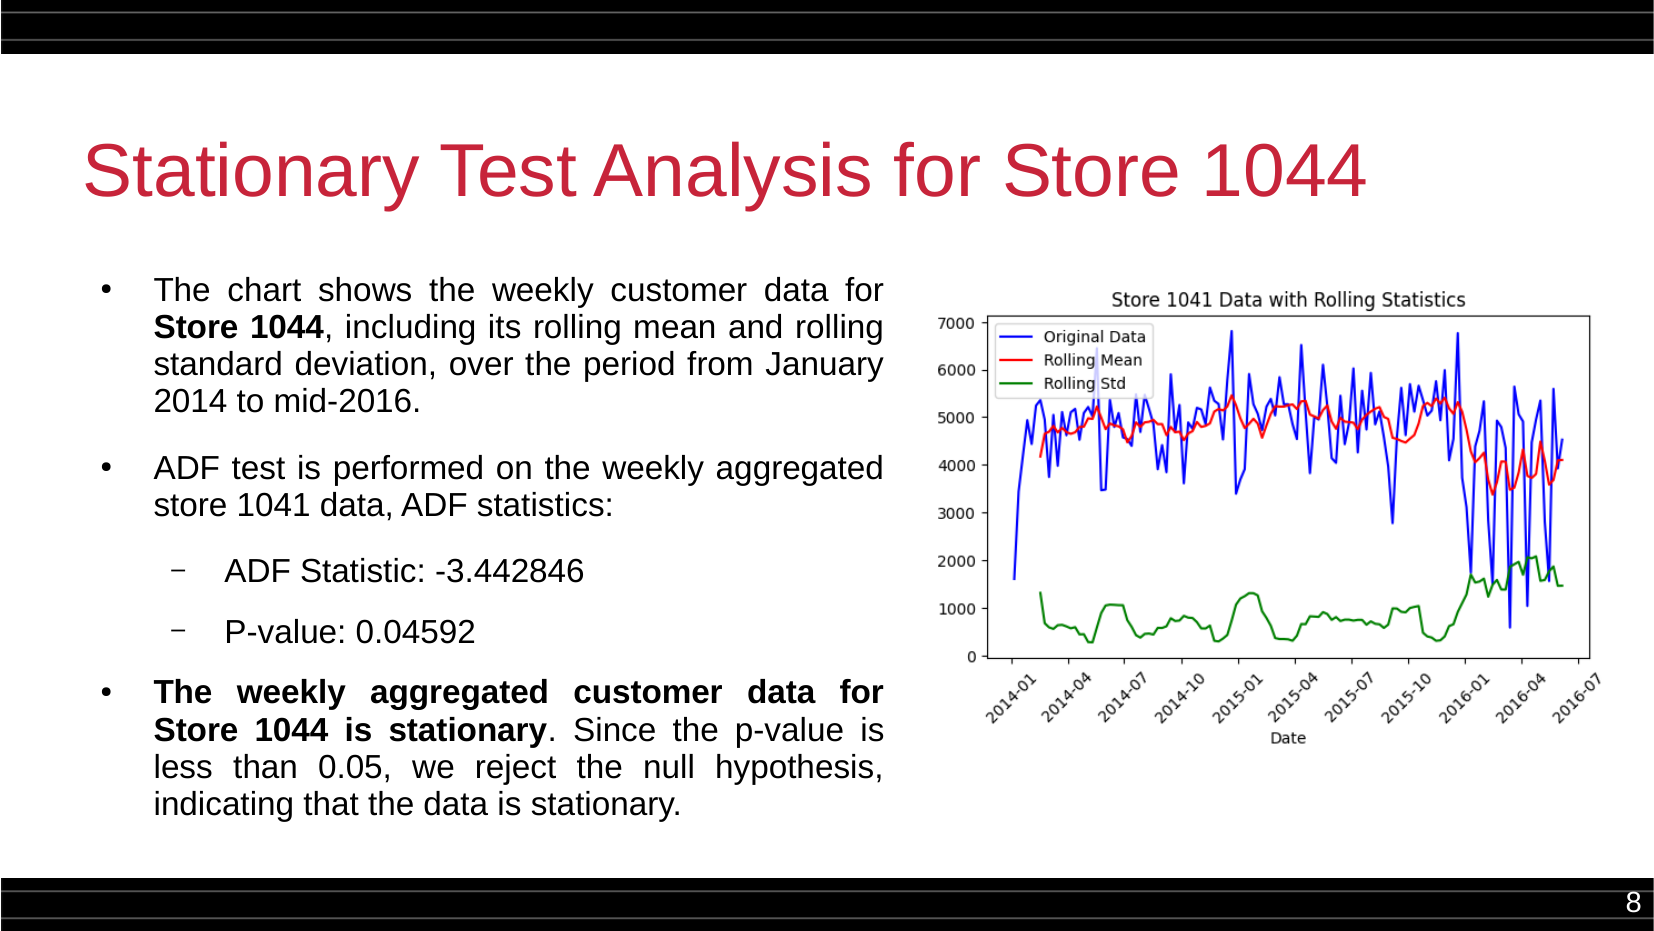

# Stationary Test Analysis for Store 1044
The chart shows the weekly customer data for Store 1044, including its rolling mean and rolling standard deviation, over the period from January 2014 to mid-2016.
ADF test is performed on the weekly aggregated store 1041 data, ADF statistics:
ADF Statistic: -3.442846
P-value: 0.04592
The weekly aggregated customer data for Store 1044 is stationary. Since the p-value is less than 0.05, we reject the null hypothesis, indicating that the data is stationary.